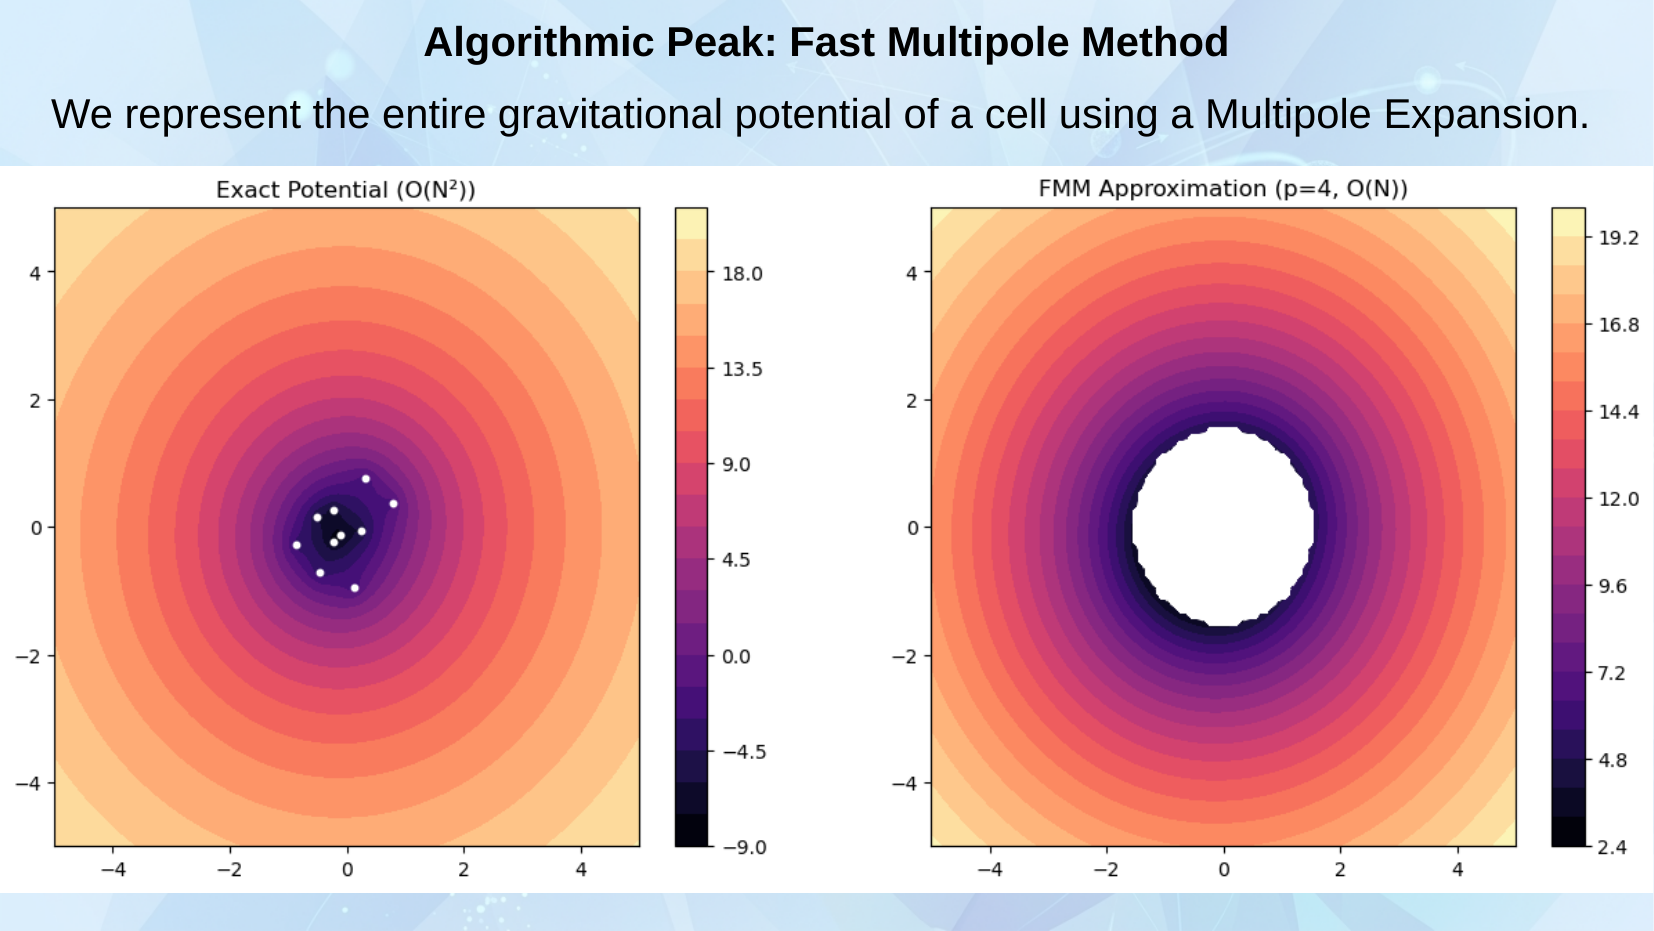

Algorithmic Peak: Fast Multipole Method
We represent the entire gravitational potential of a cell using a Multipole Expansion.